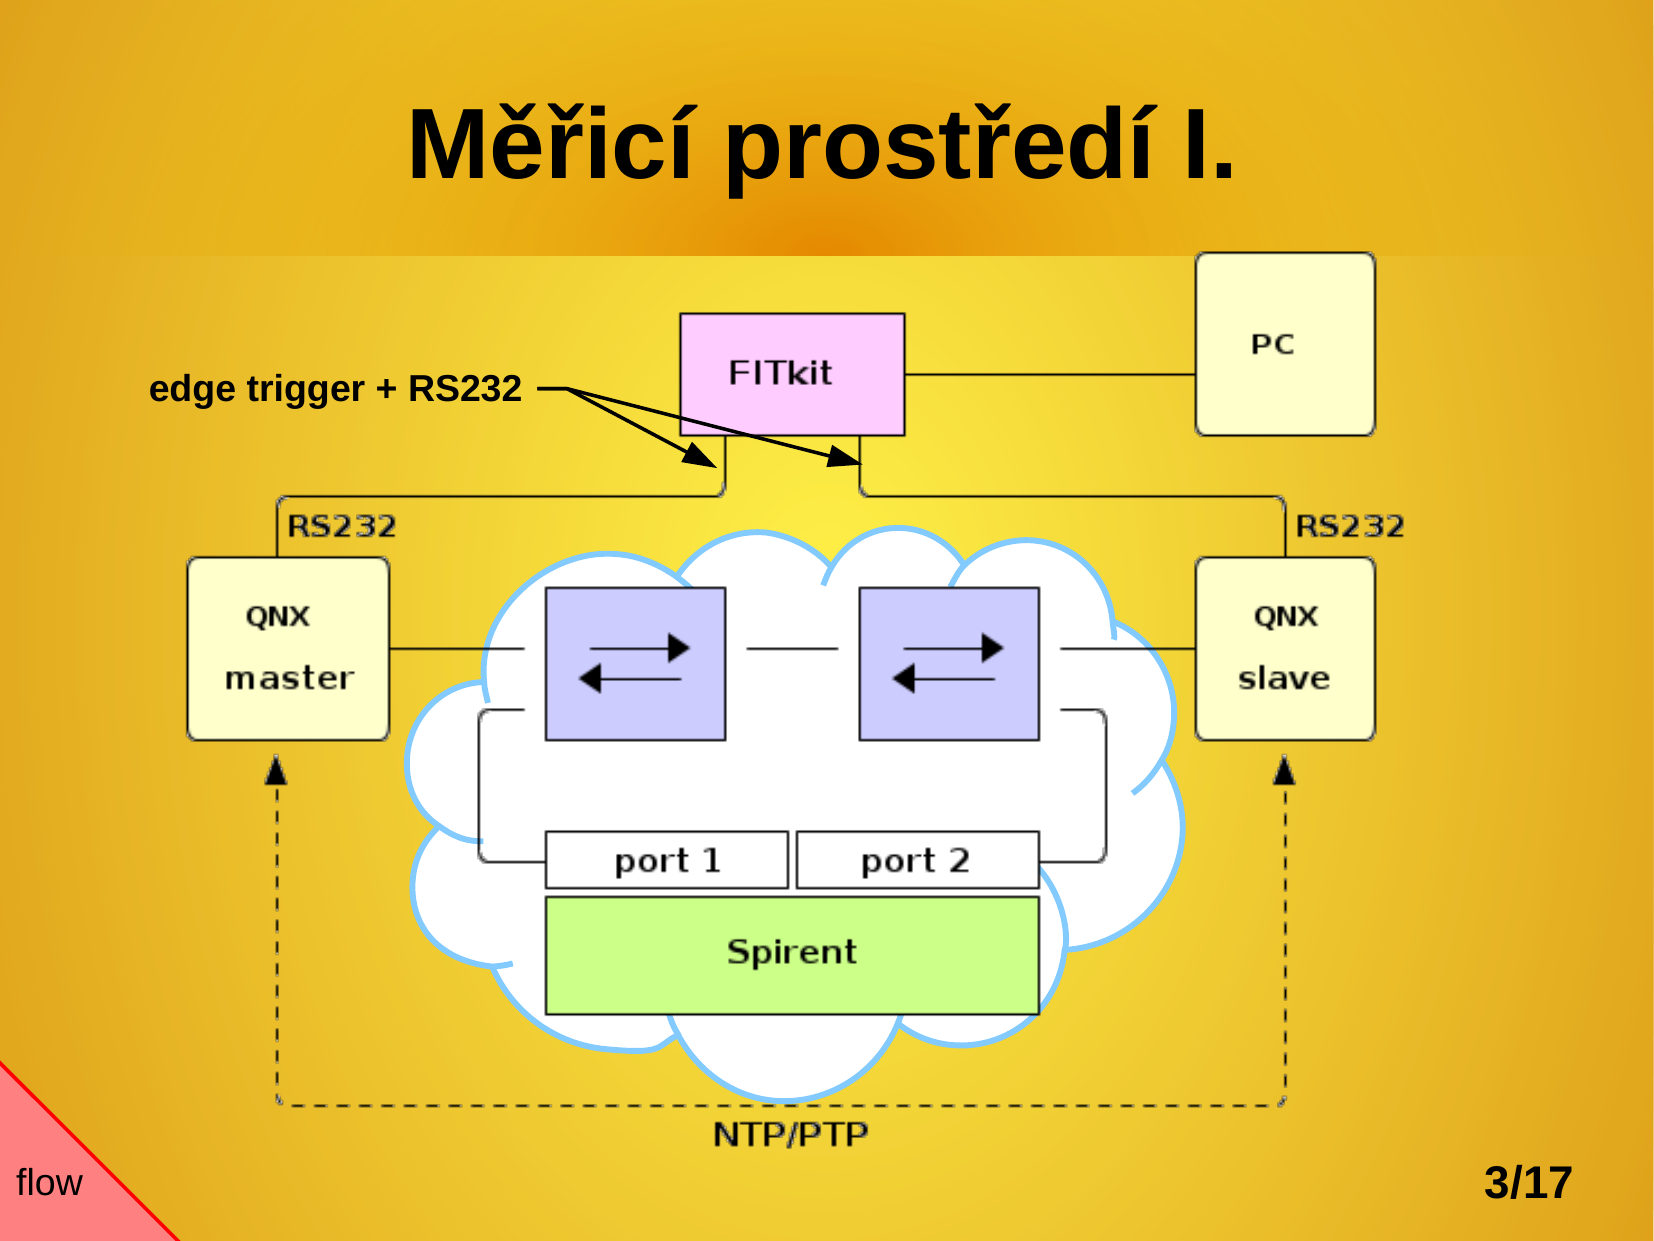

# Měřicí prostředí I.
edge trigger + RS232
flow